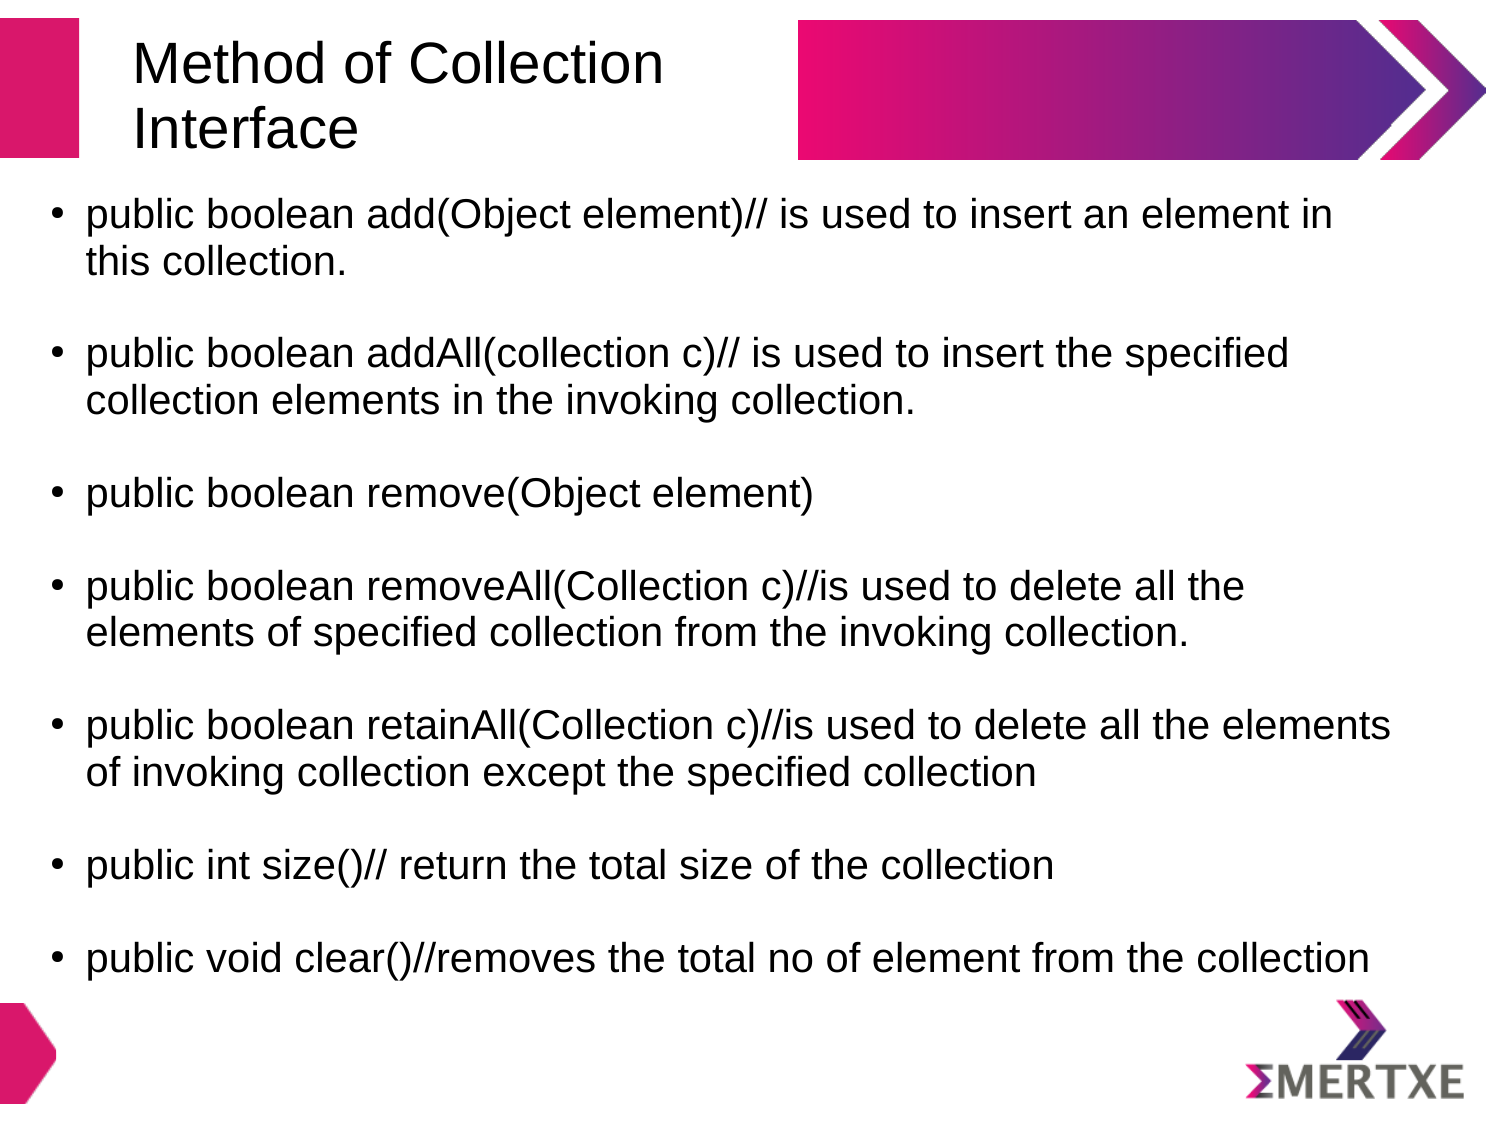

Method of Collection Interface
public boolean add(Object element)// is used to insert an element in this collection.
public boolean addAll(collection c)// is used to insert the specified collection elements in the invoking collection.
public boolean remove(Object element)
public boolean removeAll(Collection c)//is used to delete all the elements of specified collection from the invoking collection.
public boolean retainAll(Collection c)//is used to delete all the elements of invoking collection except the specified collection
public int size()// return the total size of the collection
public void clear()//removes the total no of element from the collection